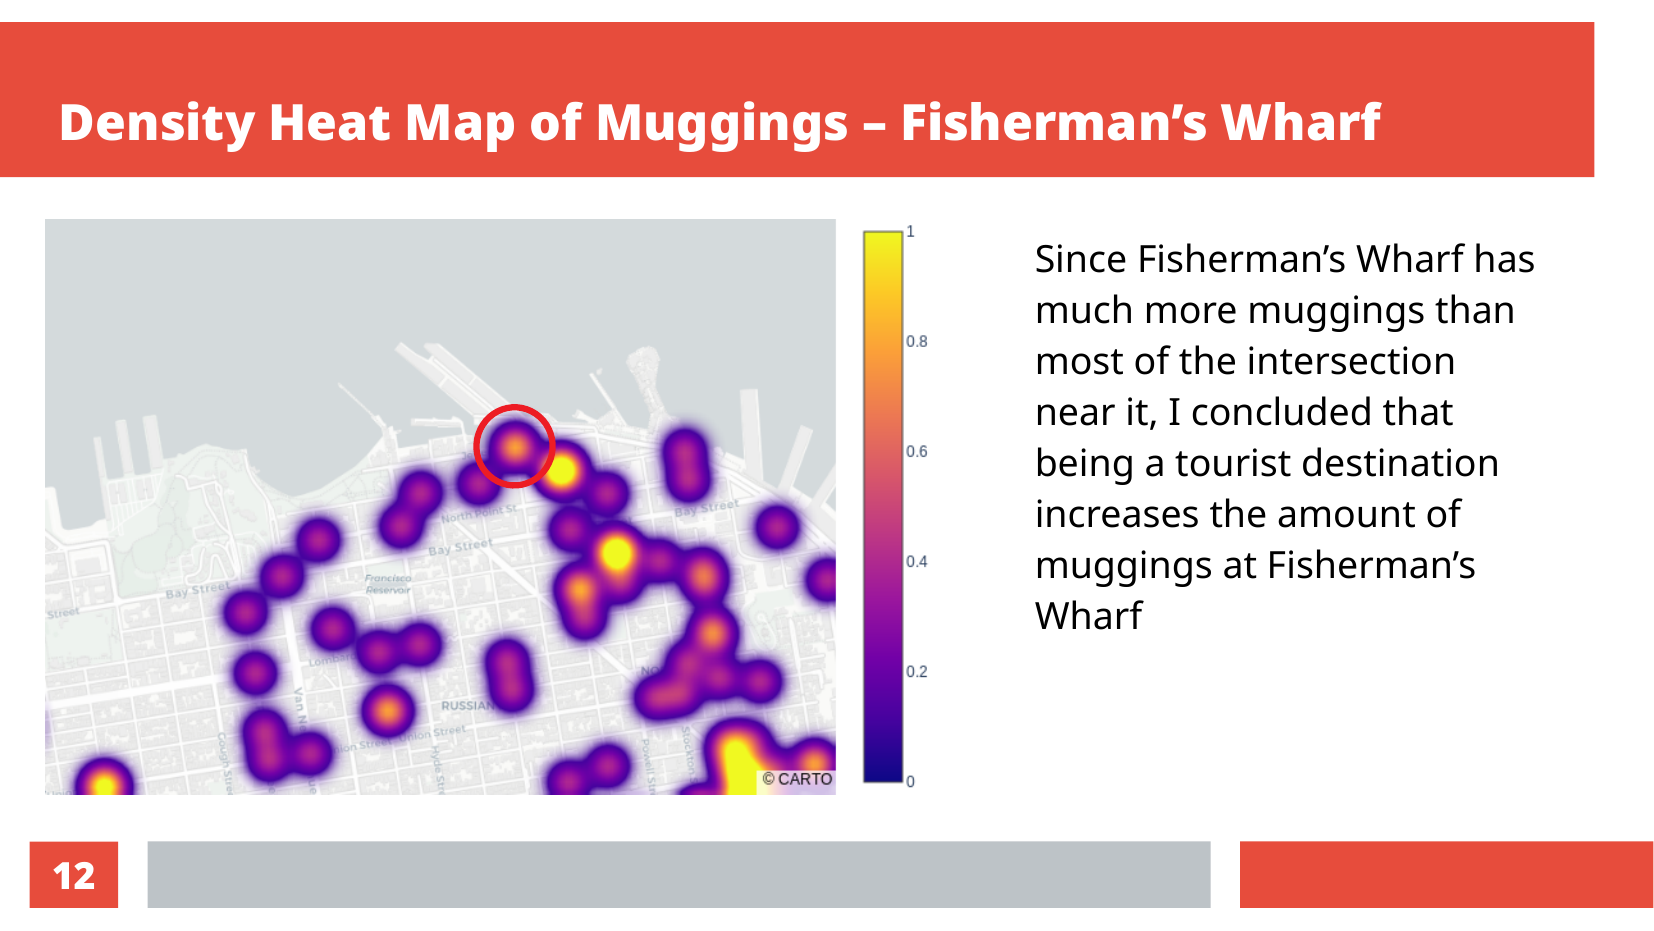

# Density Heat Map of Muggings – Fisherman’s Wharf
Since Fisherman’s Wharf has much more muggings than most of the intersection near it, I concluded that being a tourist destination increases the amount of muggings at Fisherman’s Wharf
12